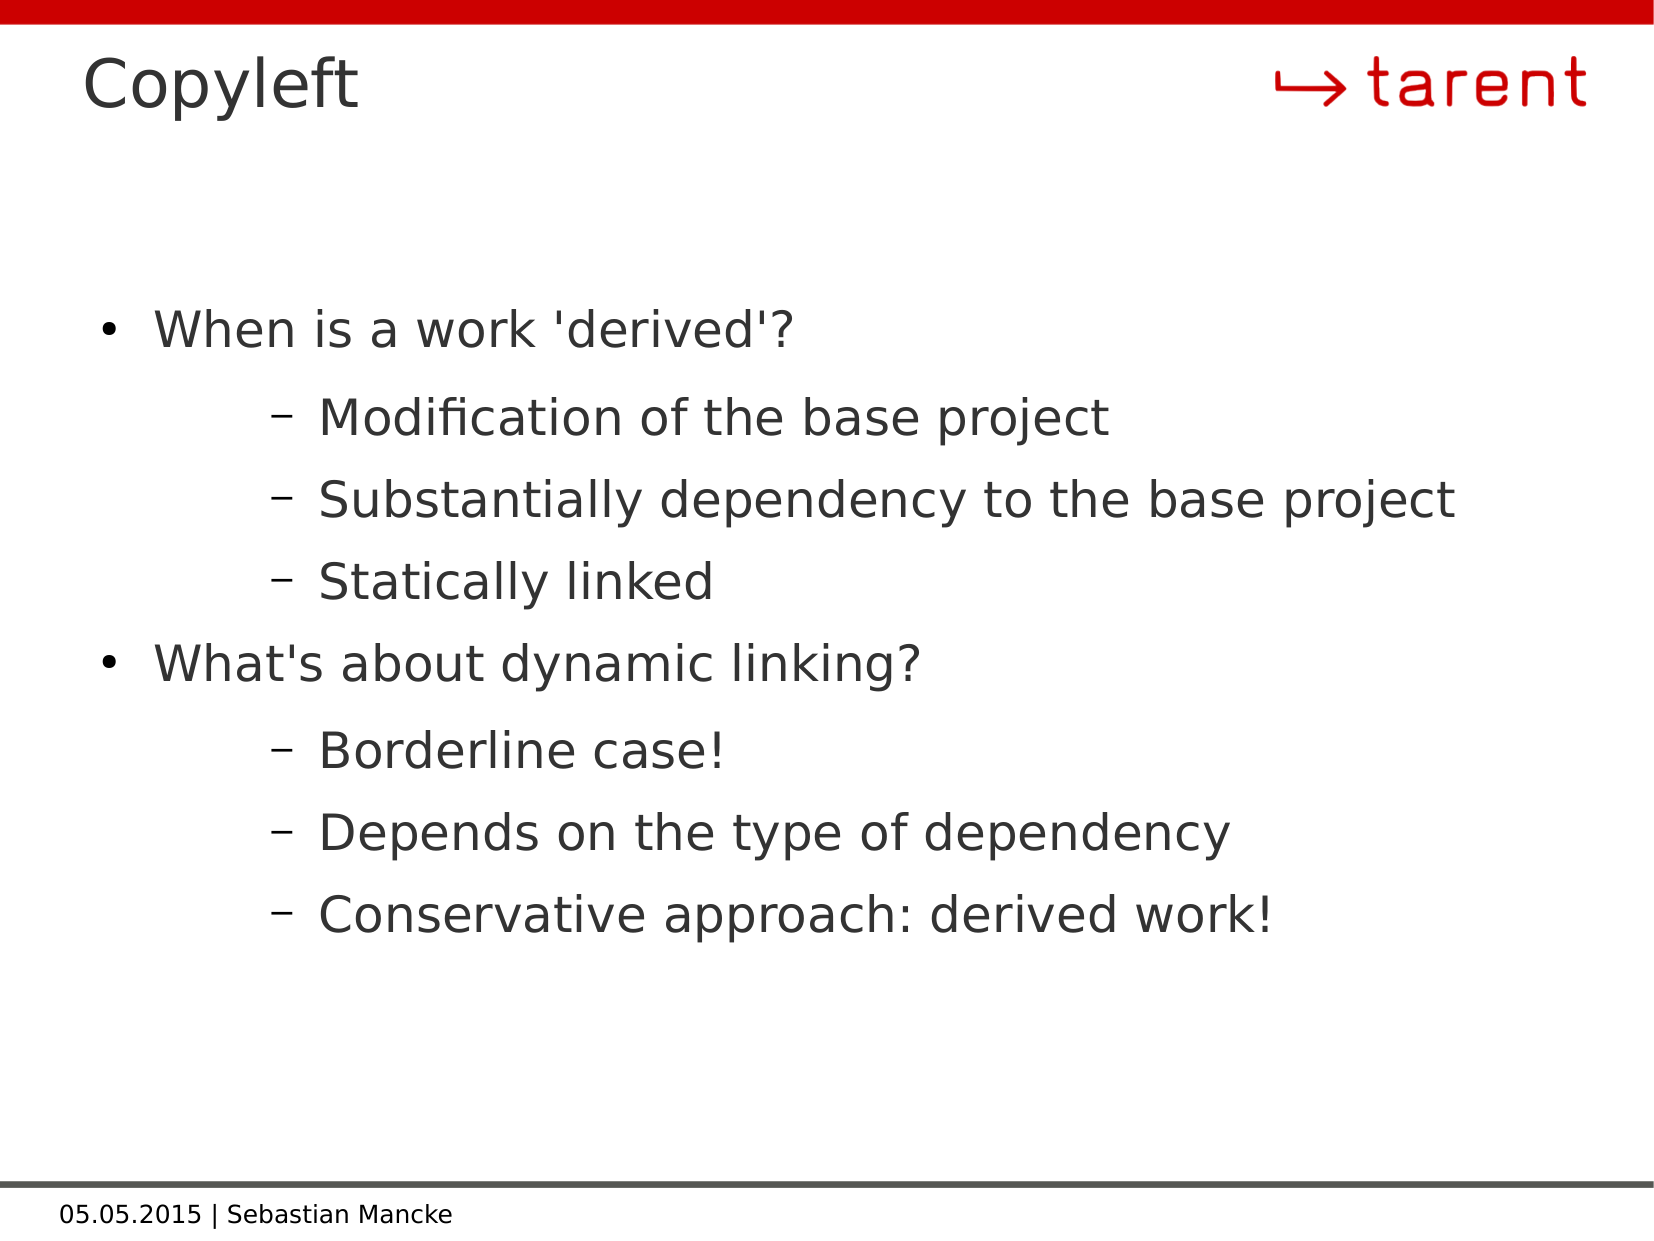

# Copyleft
When is a work 'derived'?
Modification of the base project
Substantially dependency to the base project
Statically linked
What's about dynamic linking?
Borderline case!
Depends on the type of dependency
Conservative approach: derived work!